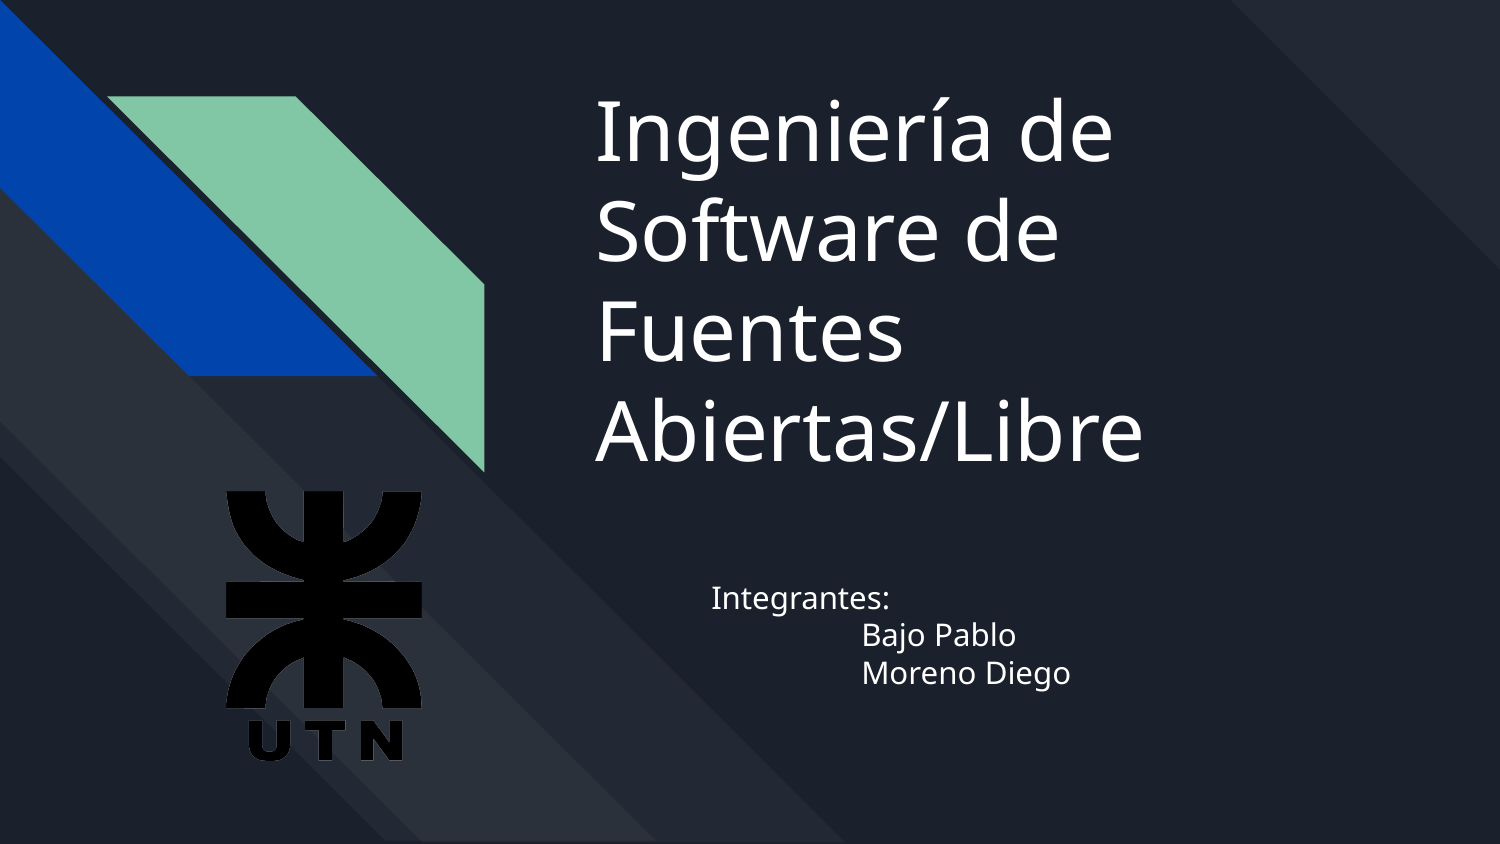

# Ingeniería de Software de Fuentes Abiertas/Libre
Integrantes:
		Bajo Pablo
		Moreno Diego